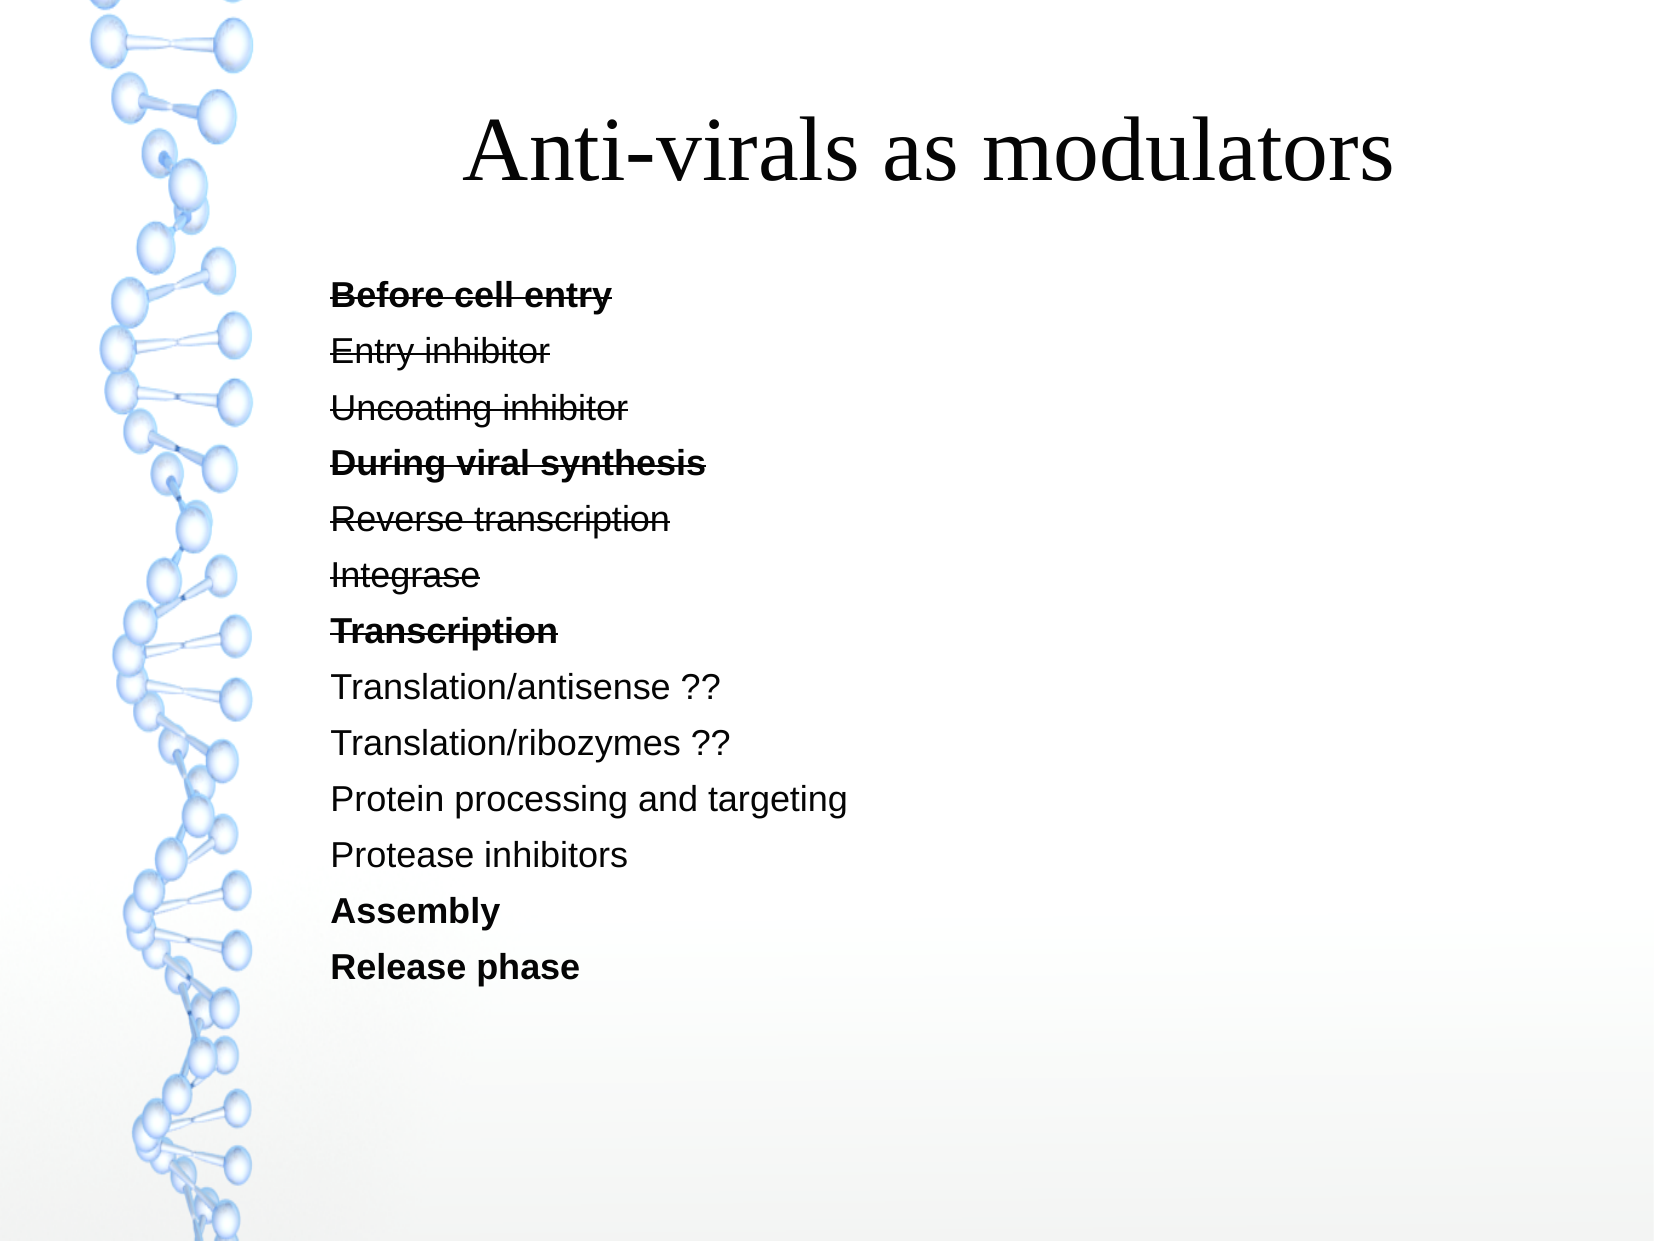

# Anti-virals as modulators
Before cell entry
Entry inhibitor
Uncoating inhibitor
	During viral synthesis
Reverse transcription
Integrase
Transcription
Translation/antisense ??
Translation/ribozymes ??
Protein processing and targeting
Protease inhibitors
Assembly
Release phase